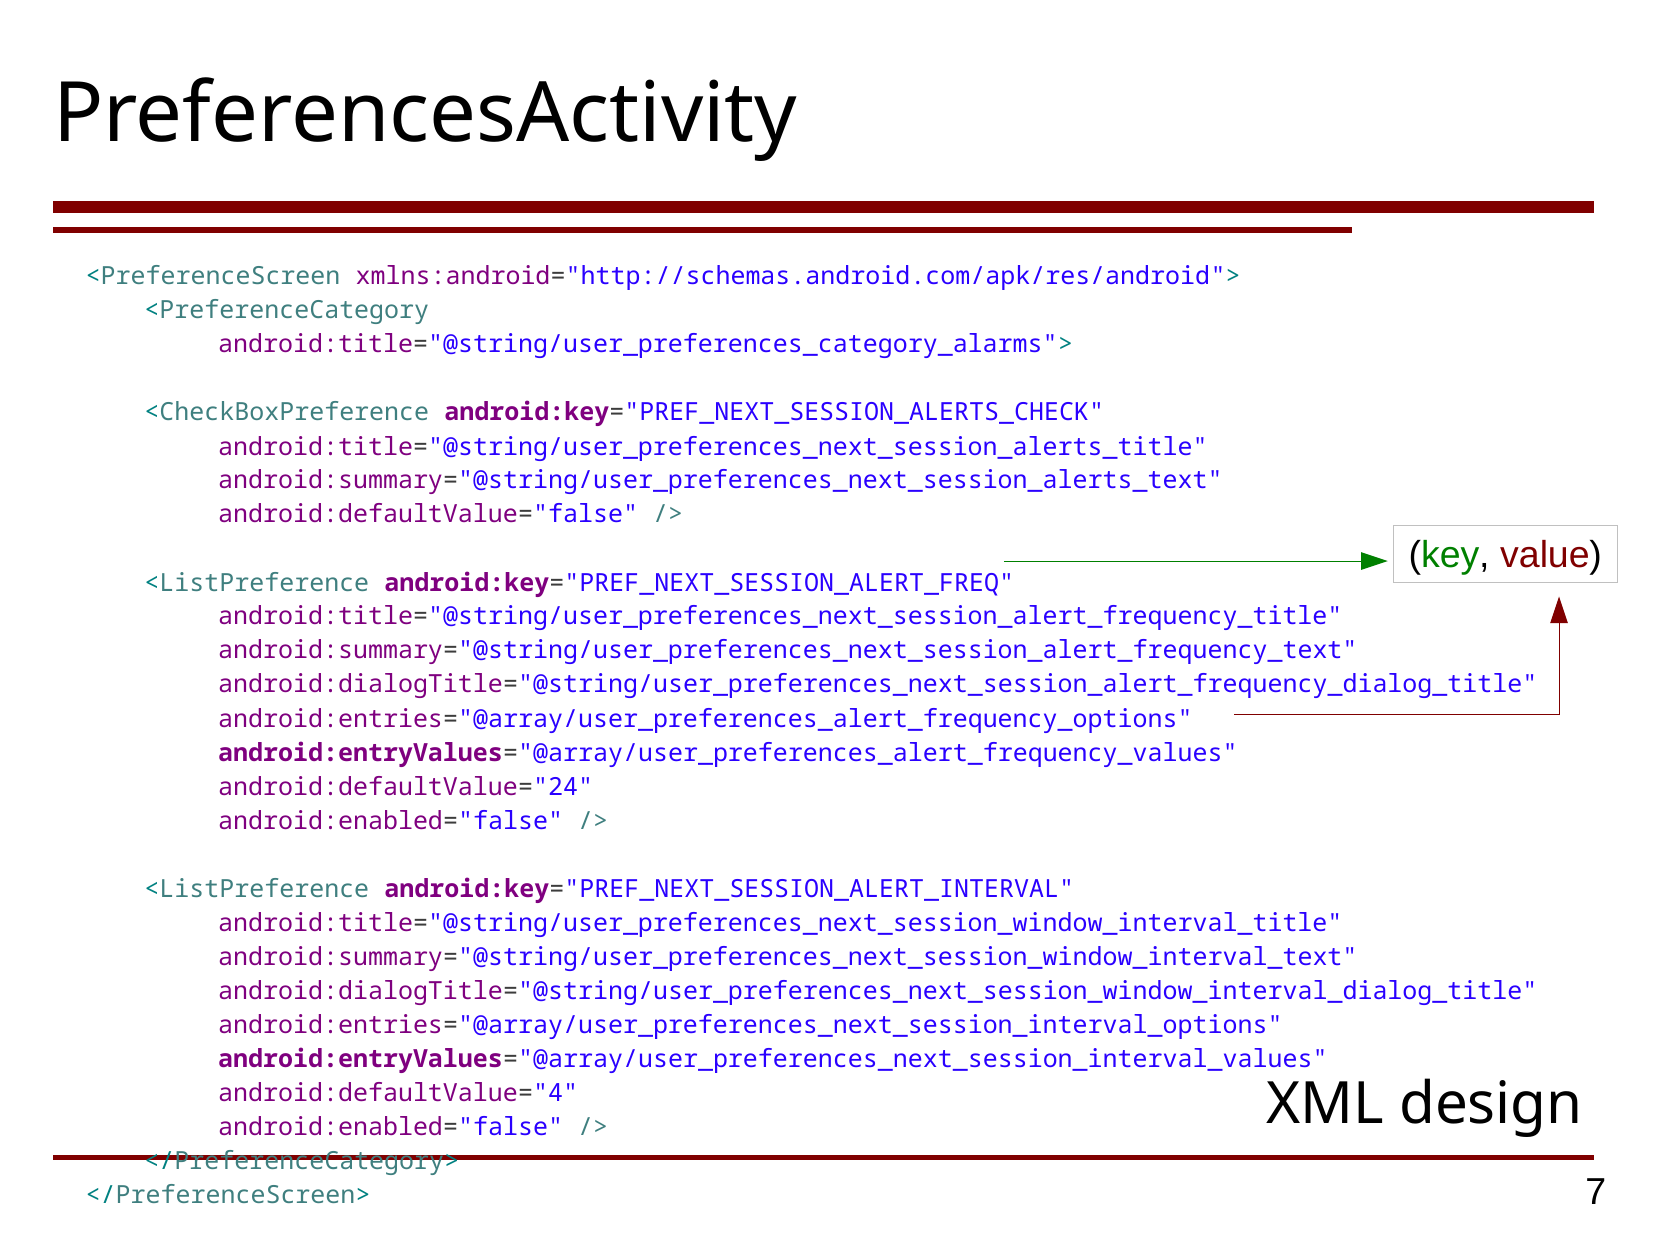

# PreferencesActivity
 <PreferenceScreen xmlns:android="http://schemas.android.com/apk/res/android">
	<PreferenceCategory
		android:title="@string/user_preferences_category_alarms">
	<CheckBoxPreference android:key="PREF_NEXT_SESSION_ALERTS_CHECK"
		android:title="@string/user_preferences_next_session_alerts_title"
		android:summary="@string/user_preferences_next_session_alerts_text"
		android:defaultValue="false" />
	<ListPreference android:key="PREF_NEXT_SESSION_ALERT_FREQ"
		android:title="@string/user_preferences_next_session_alert_frequency_title"
		android:summary="@string/user_preferences_next_session_alert_frequency_text"
		android:dialogTitle="@string/user_preferences_next_session_alert_frequency_dialog_title"
		android:entries="@array/user_preferences_alert_frequency_options"
		android:entryValues="@array/user_preferences_alert_frequency_values"
		android:defaultValue="24"
		android:enabled="false" />
	<ListPreference android:key="PREF_NEXT_SESSION_ALERT_INTERVAL"
		android:title="@string/user_preferences_next_session_window_interval_title"
		android:summary="@string/user_preferences_next_session_window_interval_text"
		android:dialogTitle="@string/user_preferences_next_session_window_interval_dialog_title"
		android:entries="@array/user_preferences_next_session_interval_options"
		android:entryValues="@array/user_preferences_next_session_interval_values"
		android:defaultValue="4"
		android:enabled="false" />
	</PreferenceCategory>
 </PreferenceScreen>
(key, value)
XML design